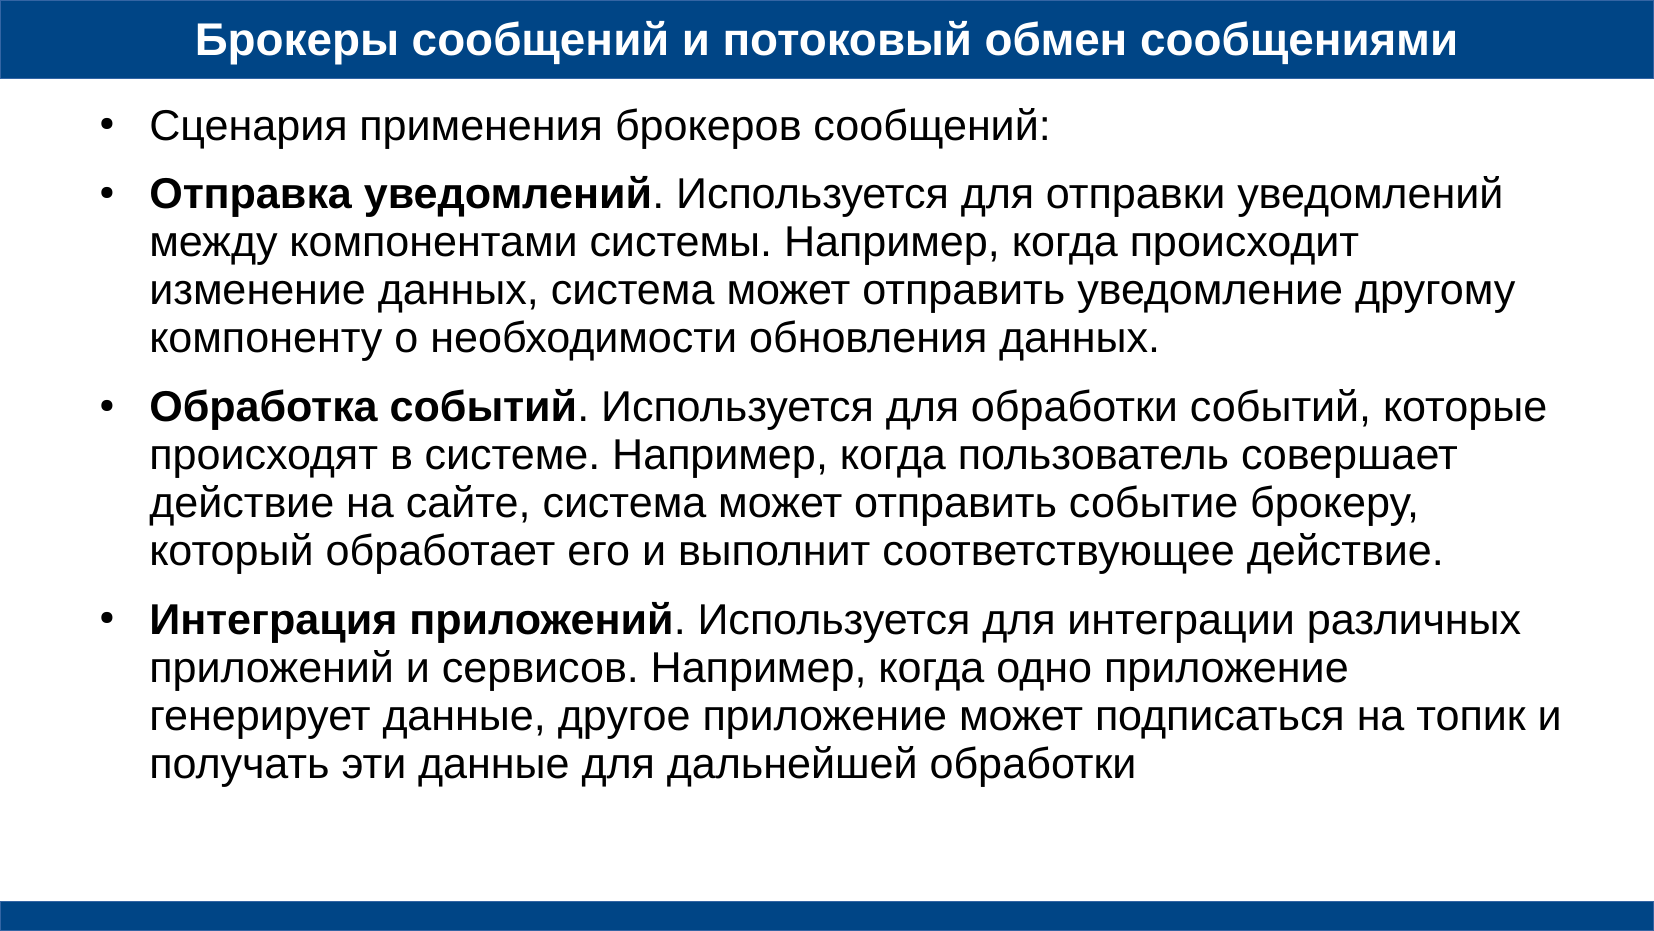

# Брокеры сообщений и потоковый обмен сообщениями
Сценария применения брокеров сообщений:
Отправка уведомлений. Используется для отправки уведомлений между компонентами системы. Например, когда происходит изменение данных, система может отправить уведомление другому компоненту о необходимости обновления данных.
Обработка событий. Используется для обработки событий, которые происходят в системе. Например, когда пользователь совершает действие на сайте, система может отправить событие брокеру, который обработает его и выполнит соответствующее действие.
Интеграция приложений. Используется для интеграции различных приложений и сервисов. Например, когда одно приложение генерирует данные, другое приложение может подписаться на топик и получать эти данные для дальнейшей обработки